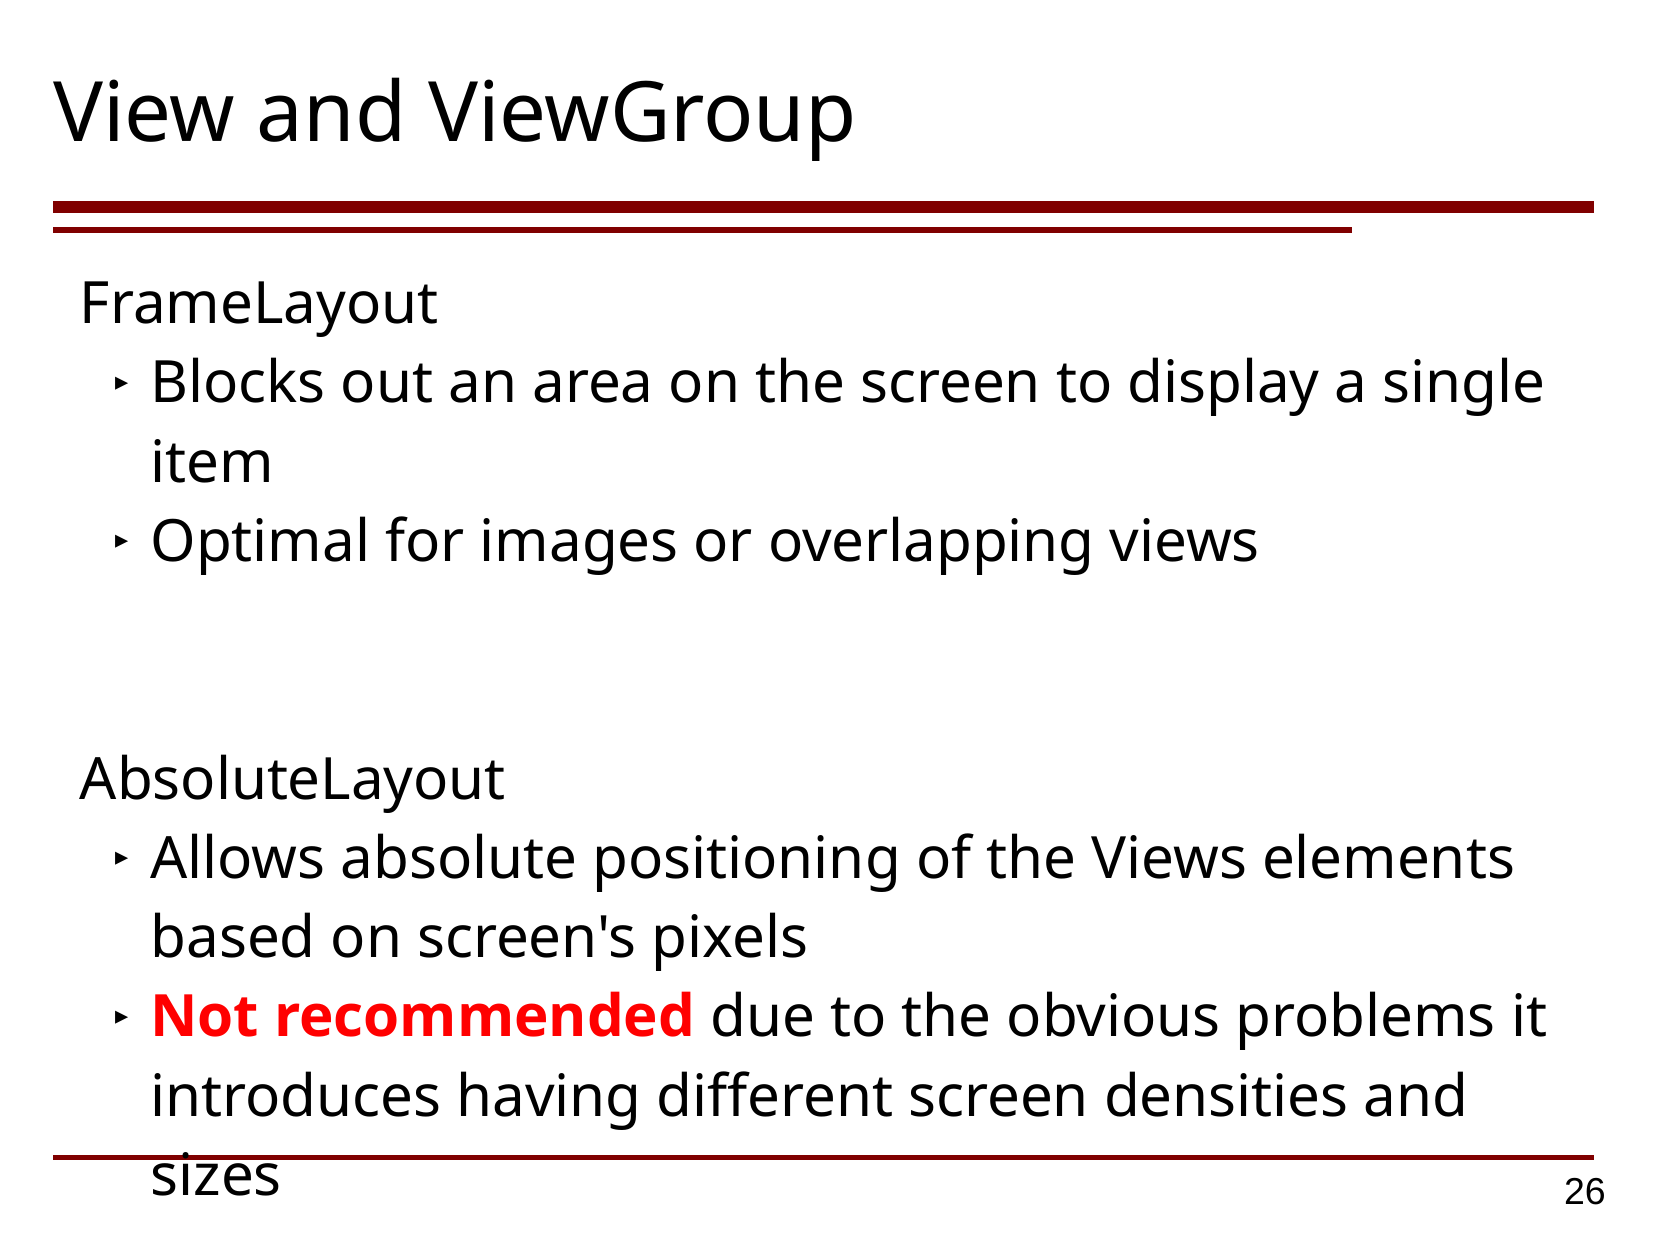

# View and ViewGroup
FrameLayout
Blocks out an area on the screen to display a single item
Optimal for images or overlapping views
AbsoluteLayout
Allows absolute positioning of the Views elements based on screen's pixels
Not recommended due to the obvious problems it introduces having different screen densities and sizes